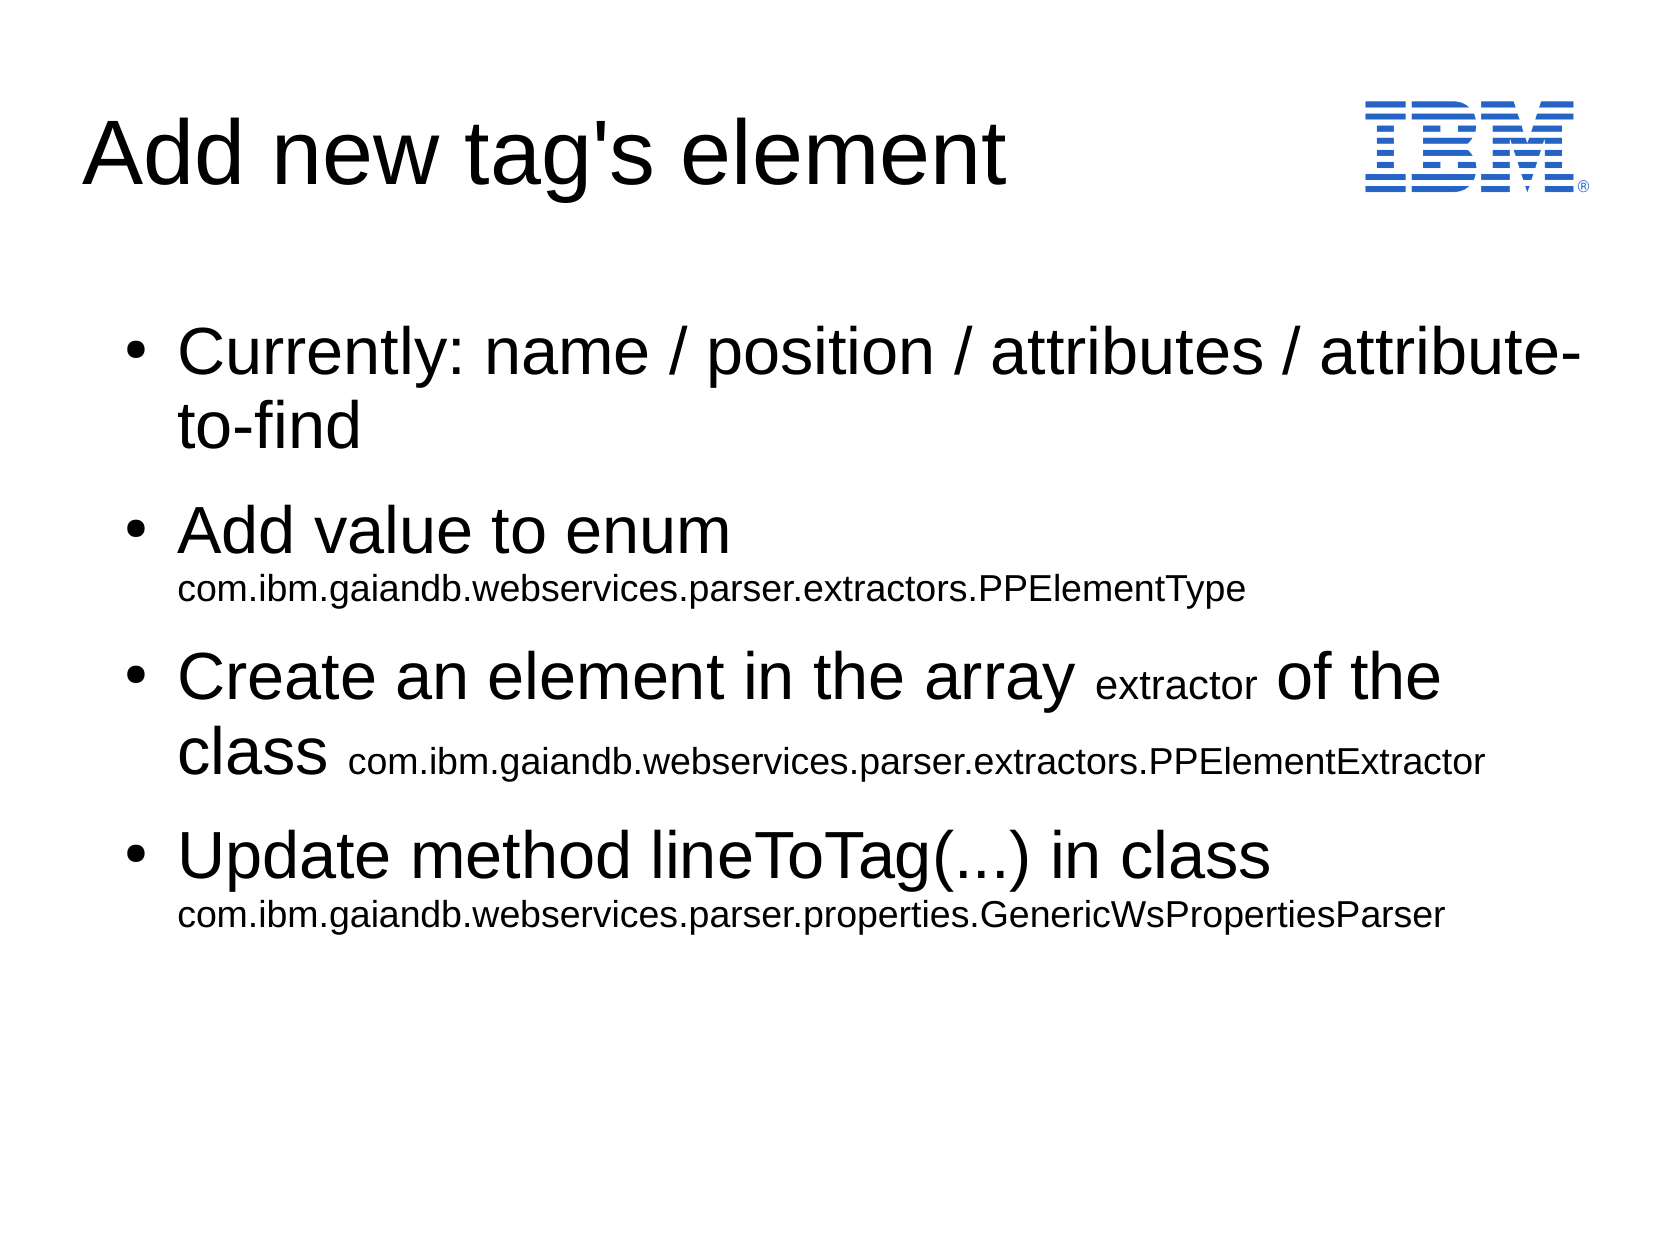

# Add new tag's element
Currently: name / position / attributes / attribute-to-find
Add value to enum com.ibm.gaiandb.webservices.parser.extractors.PPElementType
Create an element in the array extractor of the class com.ibm.gaiandb.webservices.parser.extractors.PPElementExtractor
Update method lineToTag(...) in class com.ibm.gaiandb.webservices.parser.properties.GenericWsPropertiesParser